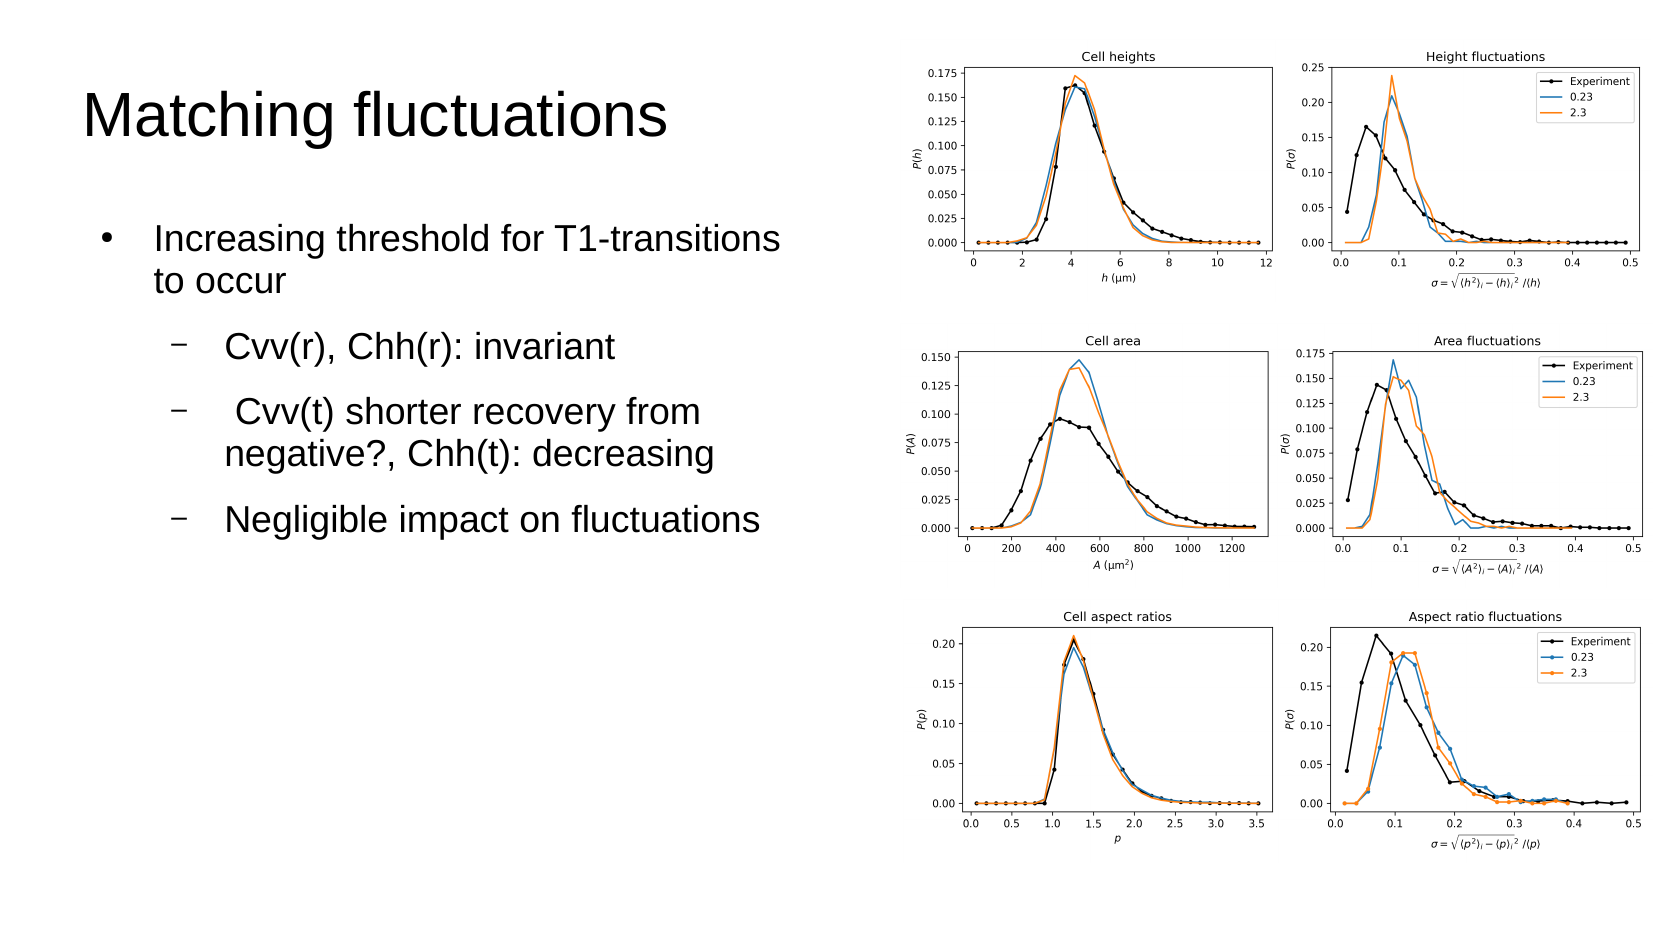

# Matching fluctuations
Increasing threshold for T1-transitions to occur
Cvv(r), Chh(r): invariant
 Cvv(t) shorter recovery from negative?, Chh(t): decreasing
Negligible impact on fluctuations